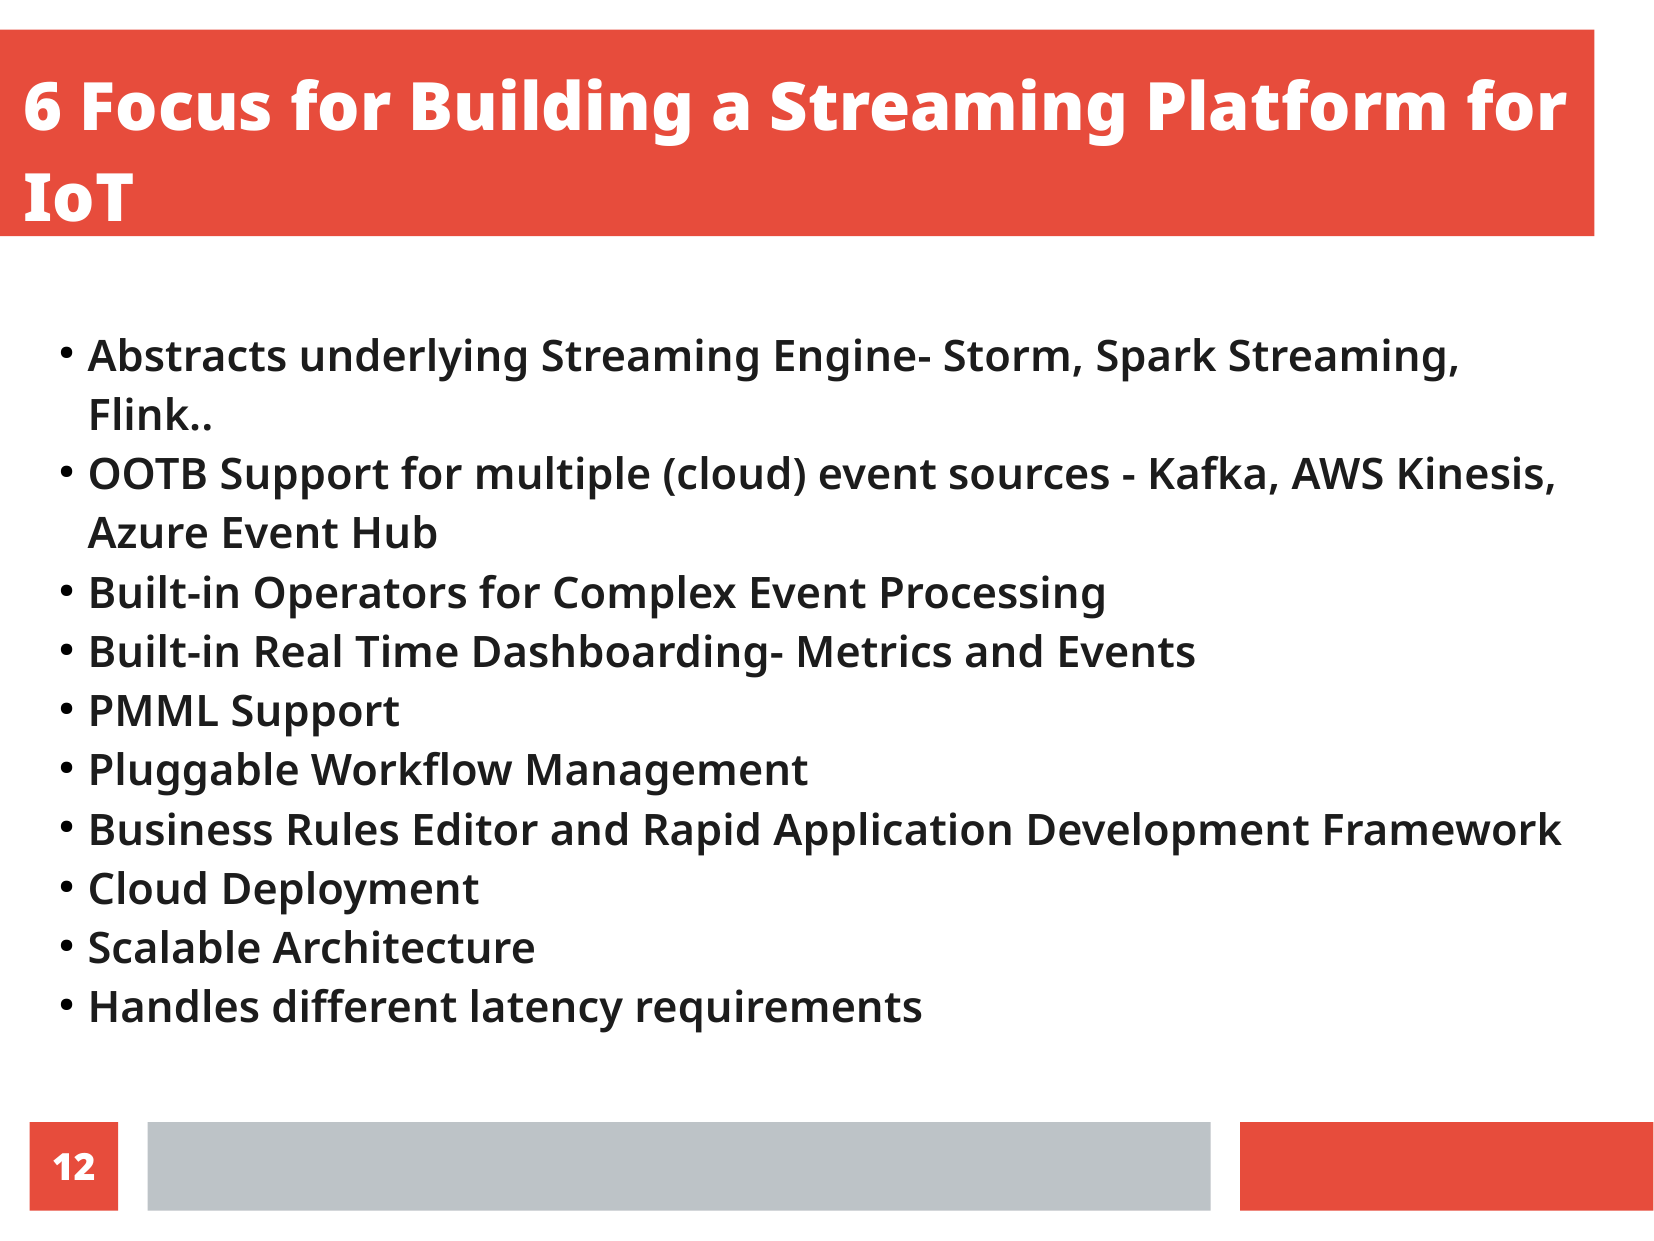

# 6 Focus for Building a Streaming Platform for IoT
Abstracts underlying Streaming Engine- Storm, Spark Streaming, Flink..
OOTB Support for multiple (cloud) event sources - Kafka, AWS Kinesis, Azure Event Hub
Built-in Operators for Complex Event Processing
Built-in Real Time Dashboarding- Metrics and Events
PMML Support
Pluggable Workflow Management
Business Rules Editor and Rapid Application Development Framework
Cloud Deployment
Scalable Architecture
Handles different latency requirements
12